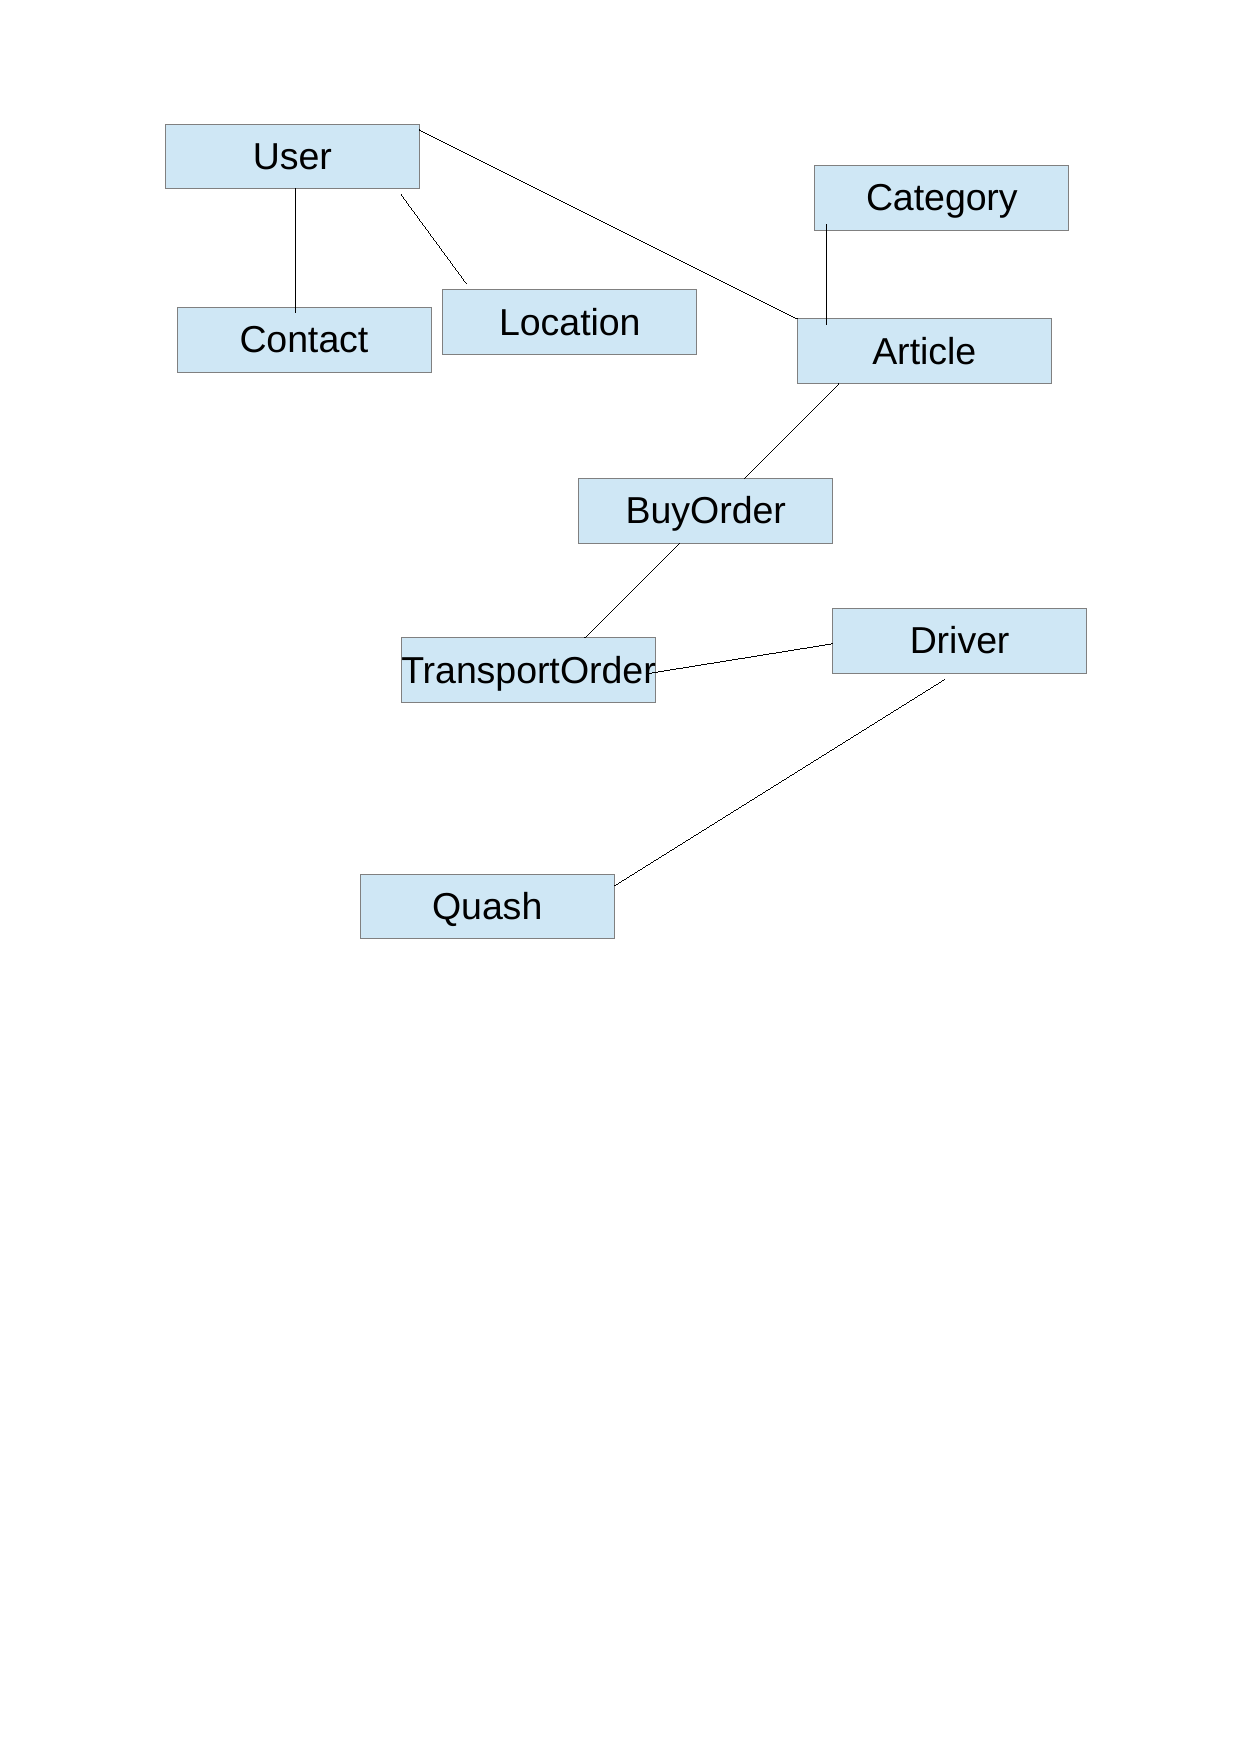

Seller
User
Category
Location
Contact
Article
BuyOrder
Driver
TransportOrder
Quash